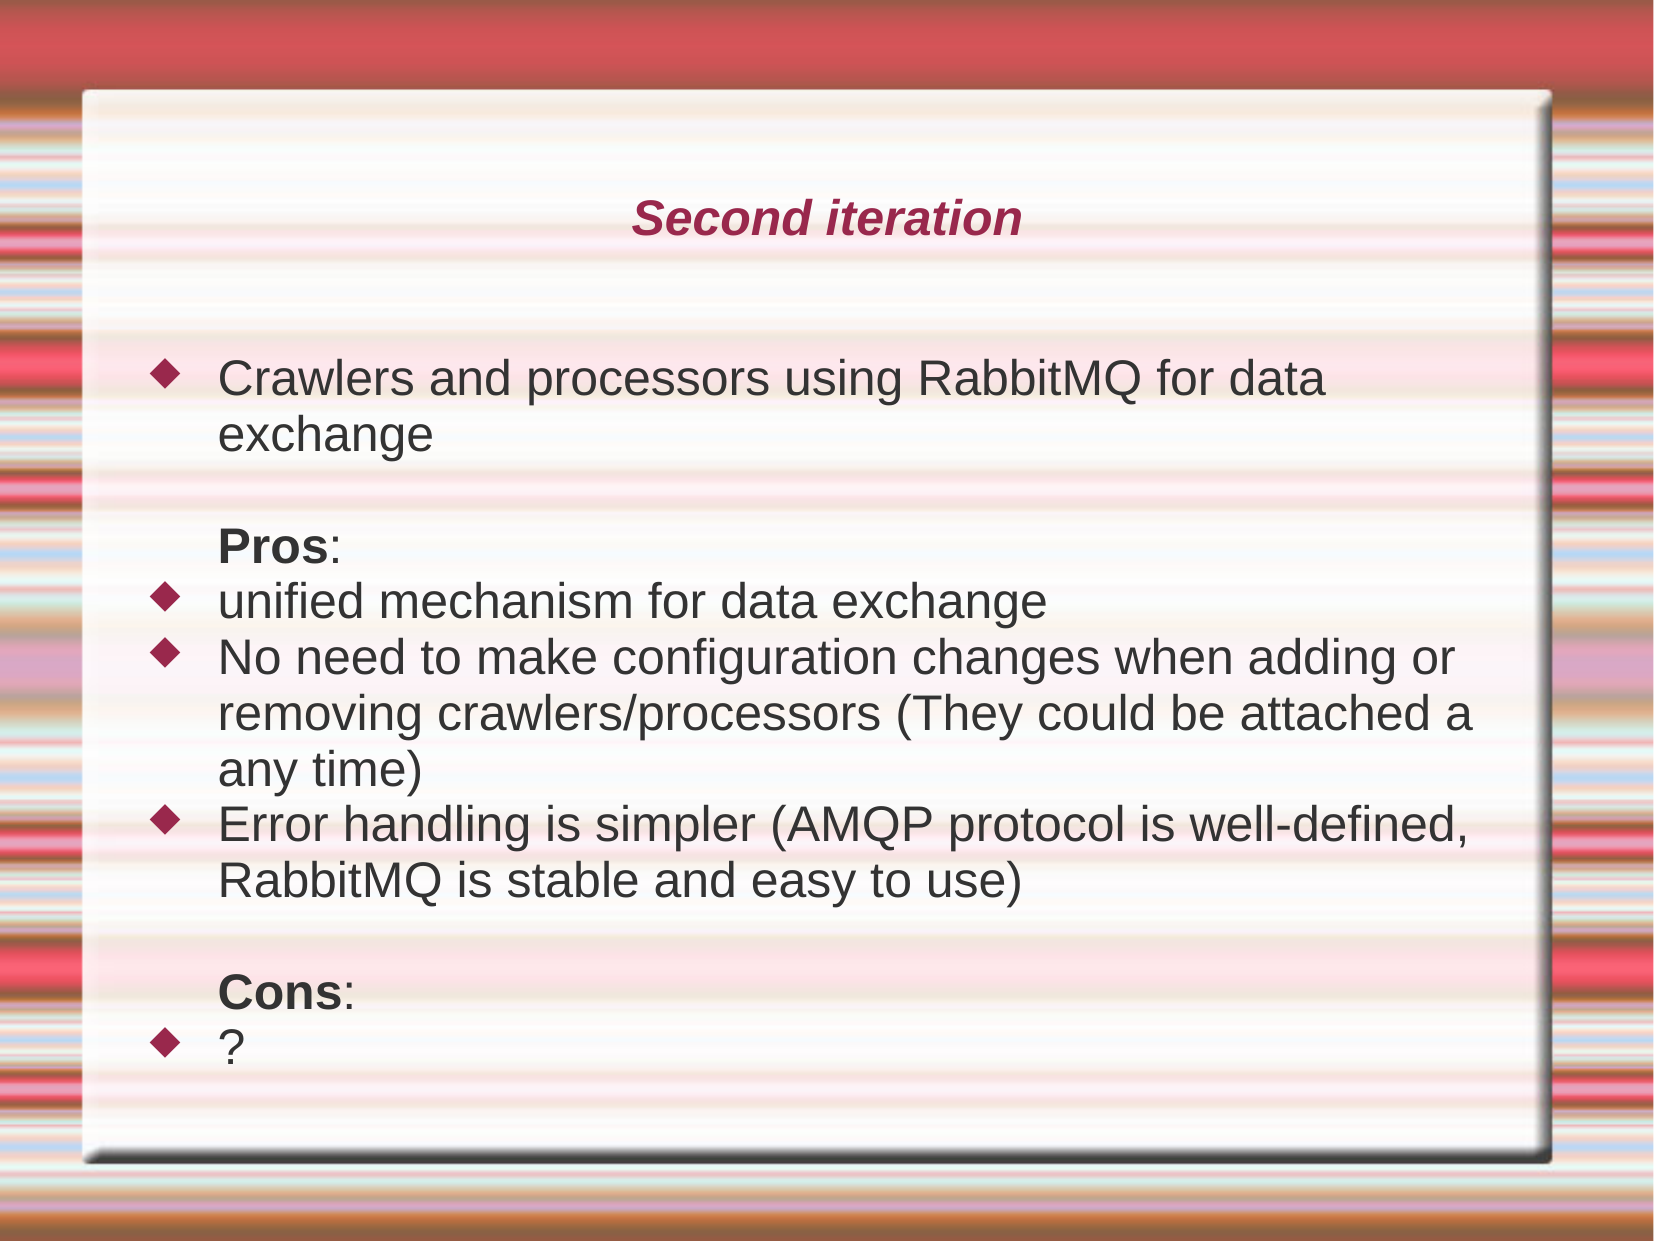

# Second iteration
Crawlers and processors using RabbitMQ for data exchange
Pros:
unified mechanism for data exchange
No need to make configuration changes when adding or removing crawlers/processors (They could be attached a any time)
Error handling is simpler (AMQP protocol is well-defined, RabbitMQ is stable and easy to use)
Cons:
?